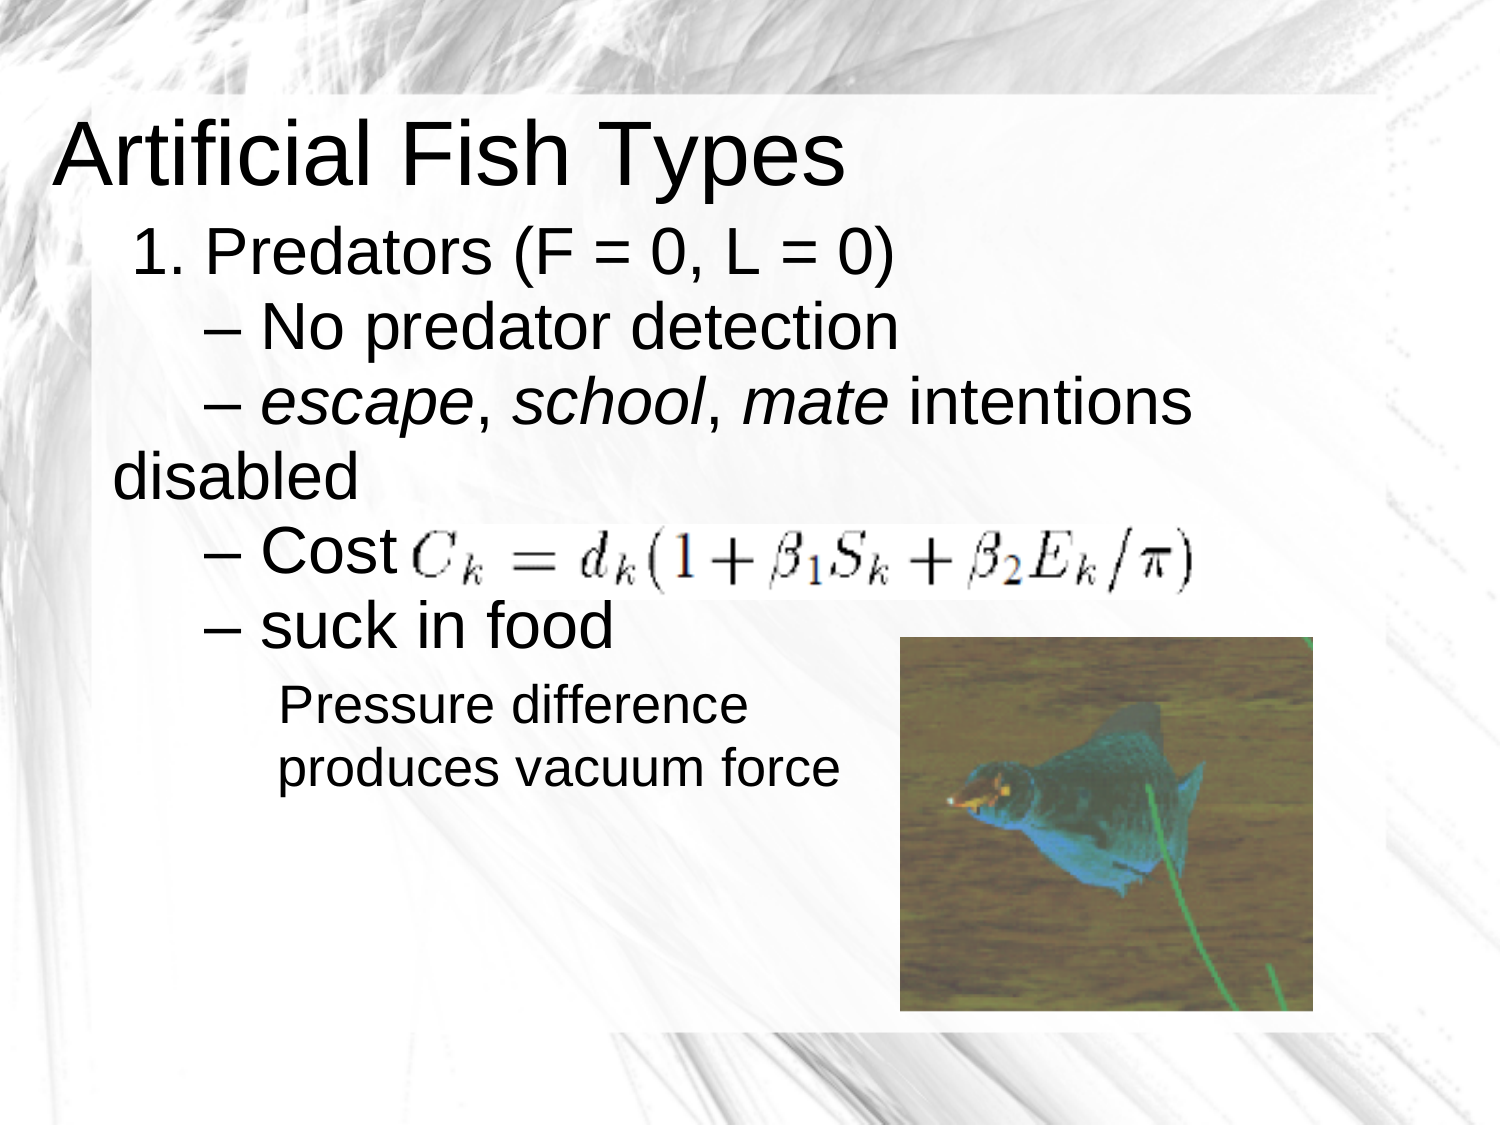

# Artificial Fish Types
 1. Predators (F = 0, L = 0)
 – No predator detection
 – escape, school, mate intentions disabled
 – Cost
 – suck in food
 Pressure difference
 produces vacuum force